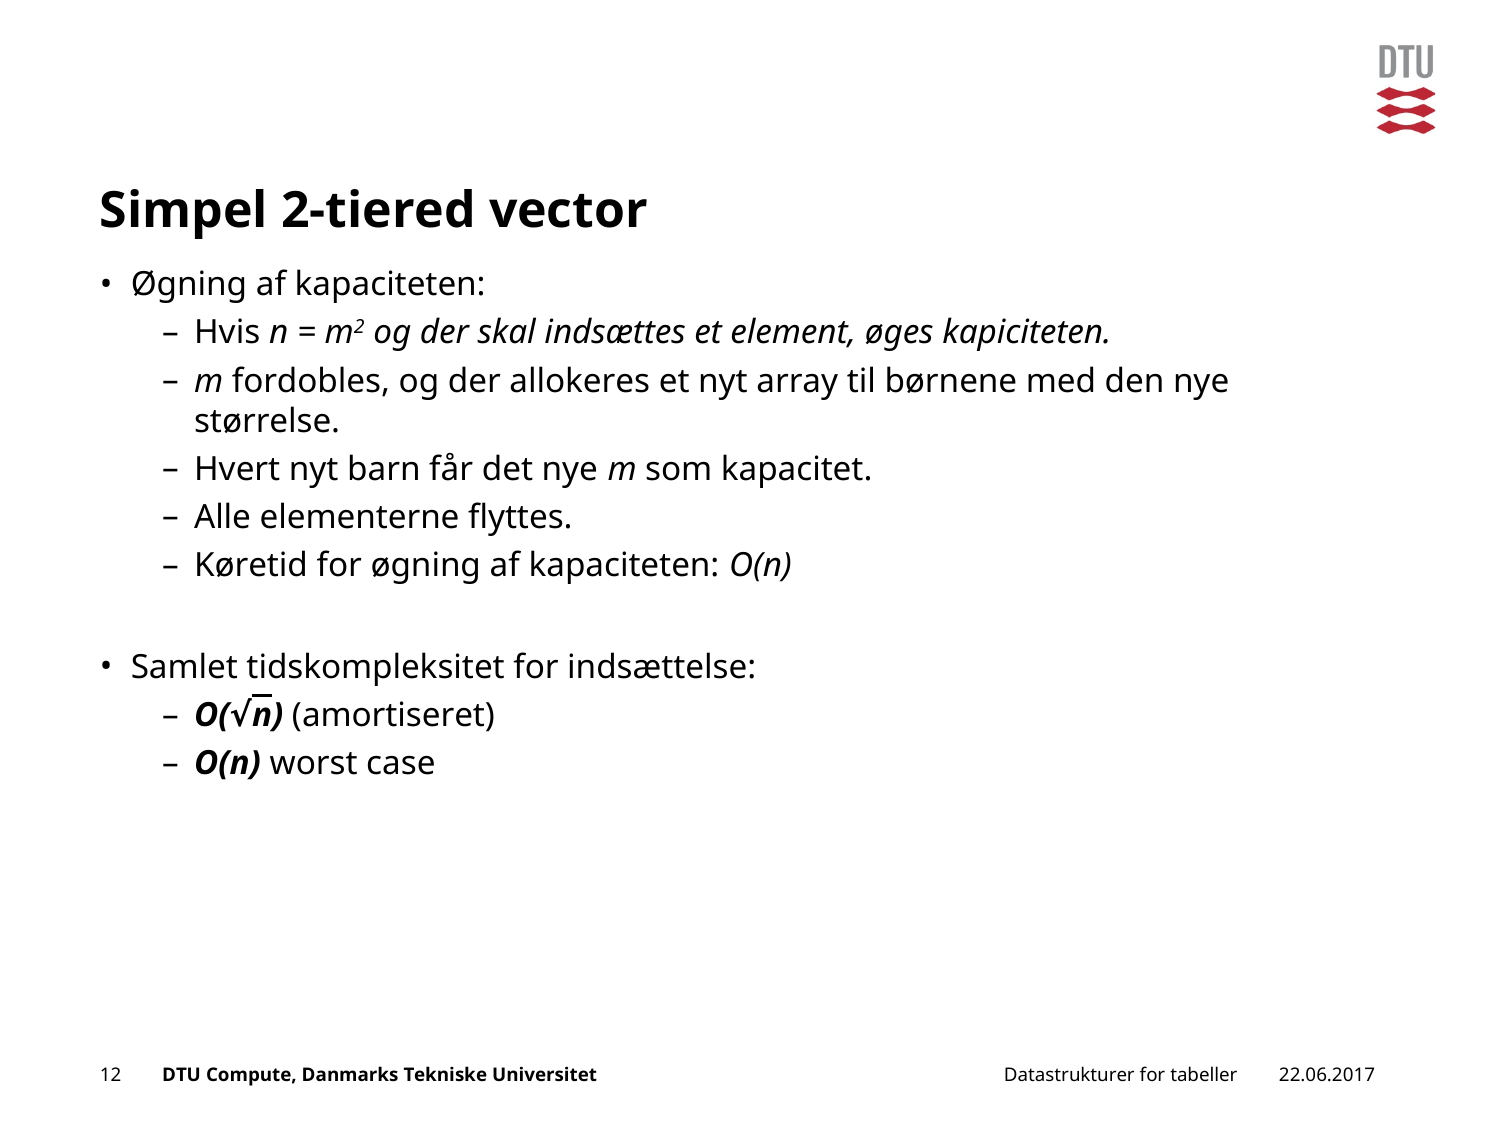

# Simpel 2-tiered vector
Øgning af kapaciteten:
Hvis n = m2 og der skal indsættes et element, øges kapiciteten.
m fordobles, og der allokeres et nyt array til børnene med den nye størrelse.
Hvert nyt barn får det nye m som kapacitet.
Alle elementerne flyttes.
Køretid for øgning af kapaciteten: O(n)
Samlet tidskompleksitet for indsættelse:
O(√n) (amortiseret)
O(n) worst case